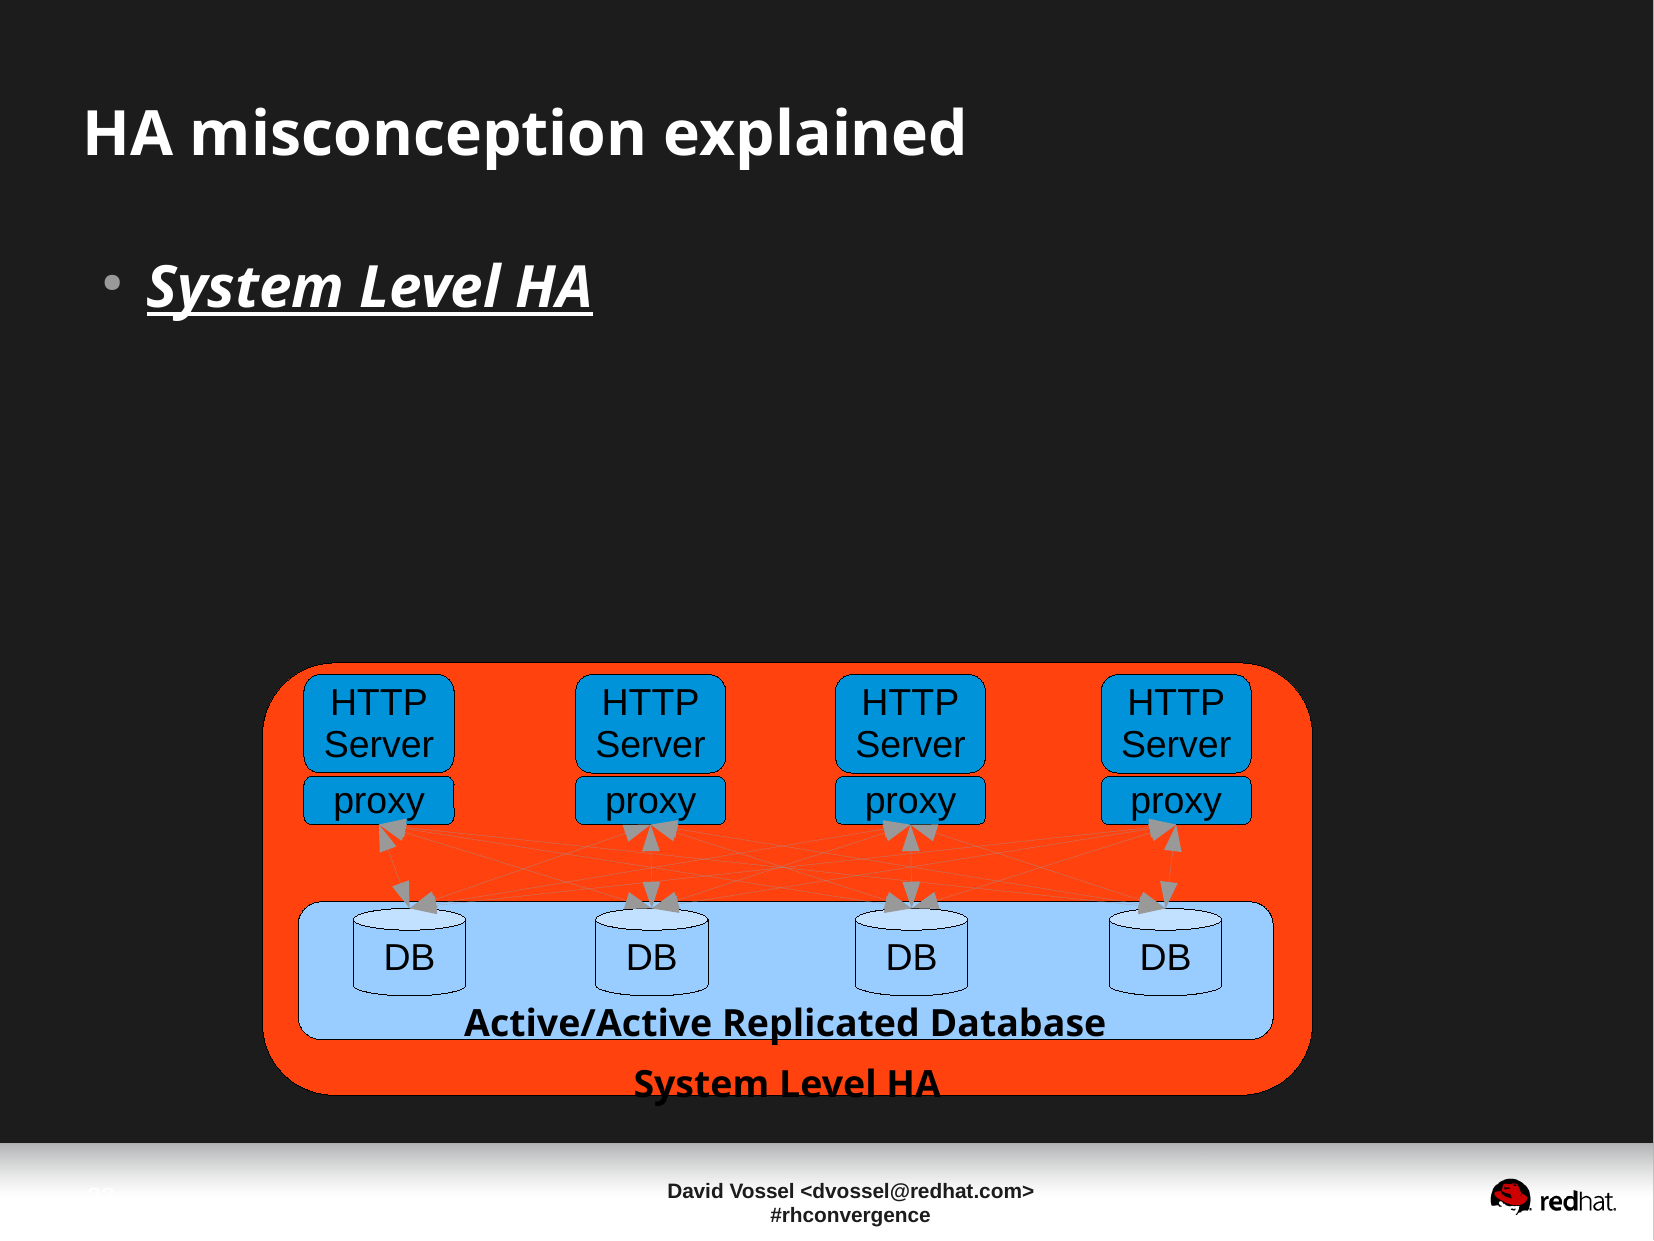

# HA misconception explained
System Level HA
System Level HA
HTTP
Server
HTTP
Server
HTTP
Server
HTTP
Server
proxy
proxy
proxy
proxy
Active/Active Replicated Database
DB
DB
DB
DB